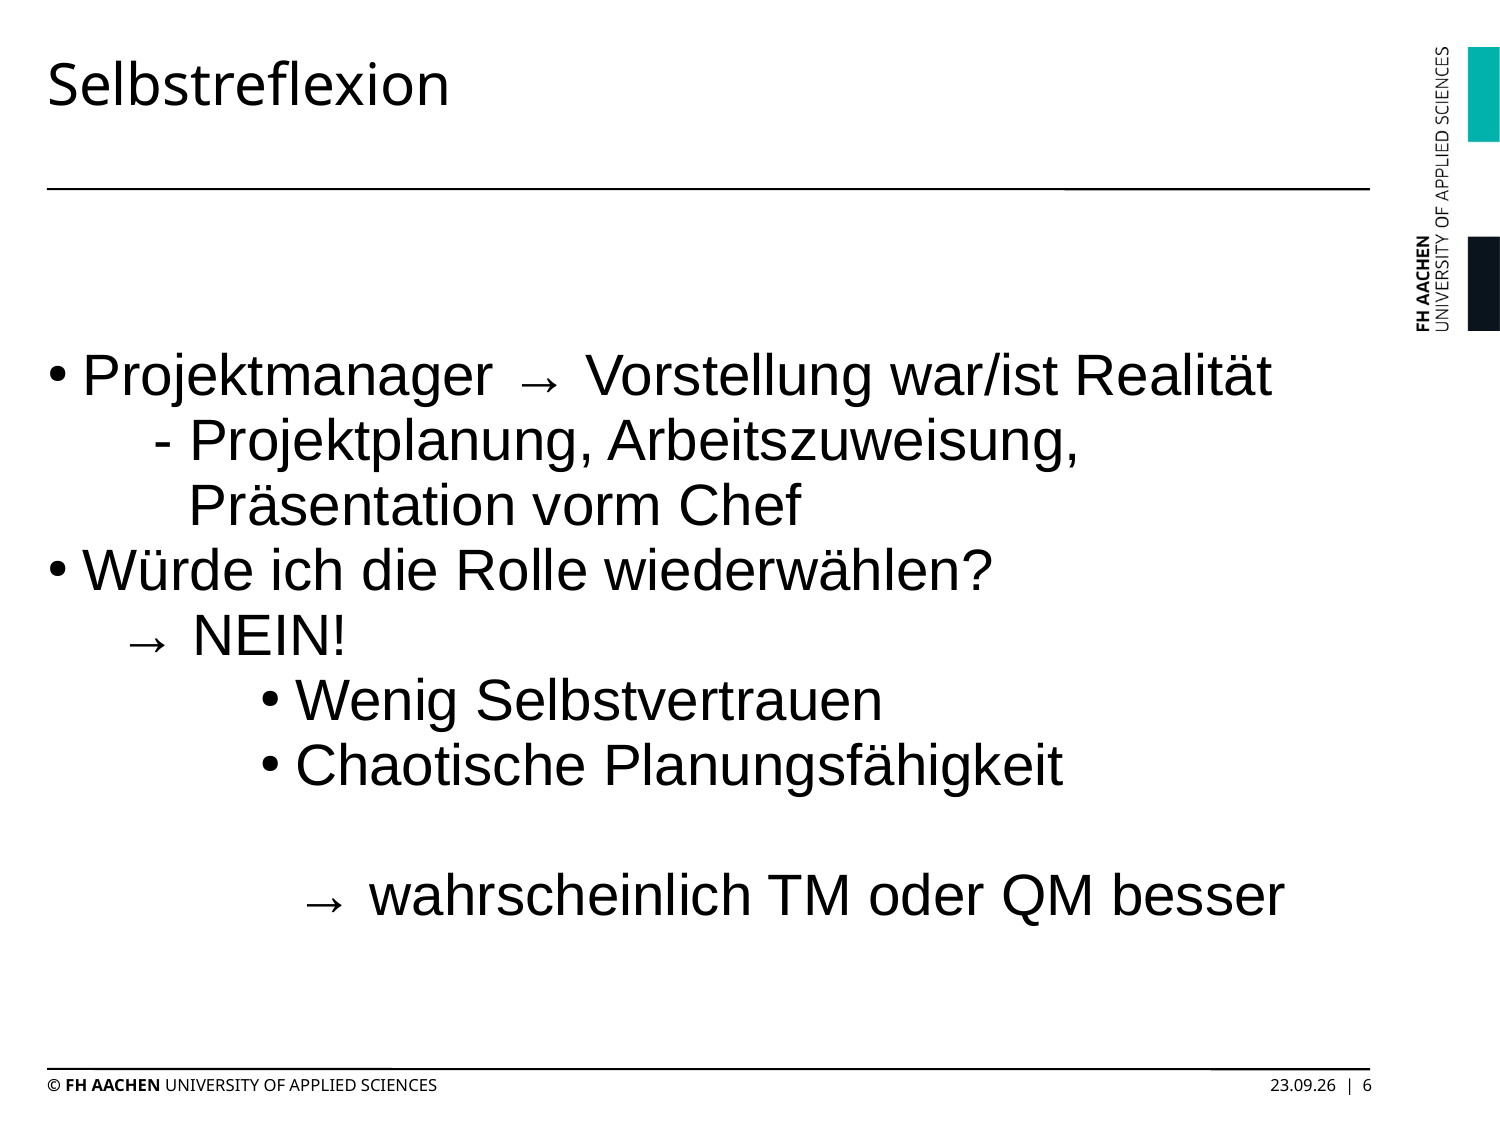

# Selbstreflexion
Projektmanager → Vorstellung war/ist Realität
- Projektplanung, Arbeitszuweisung,
Präsentation vorm Chef
Würde ich die Rolle wiederwählen?
→ NEIN!
Wenig Selbstvertrauen
Chaotische Planungsfähigkeit
→ wahrscheinlich TM oder QM besser